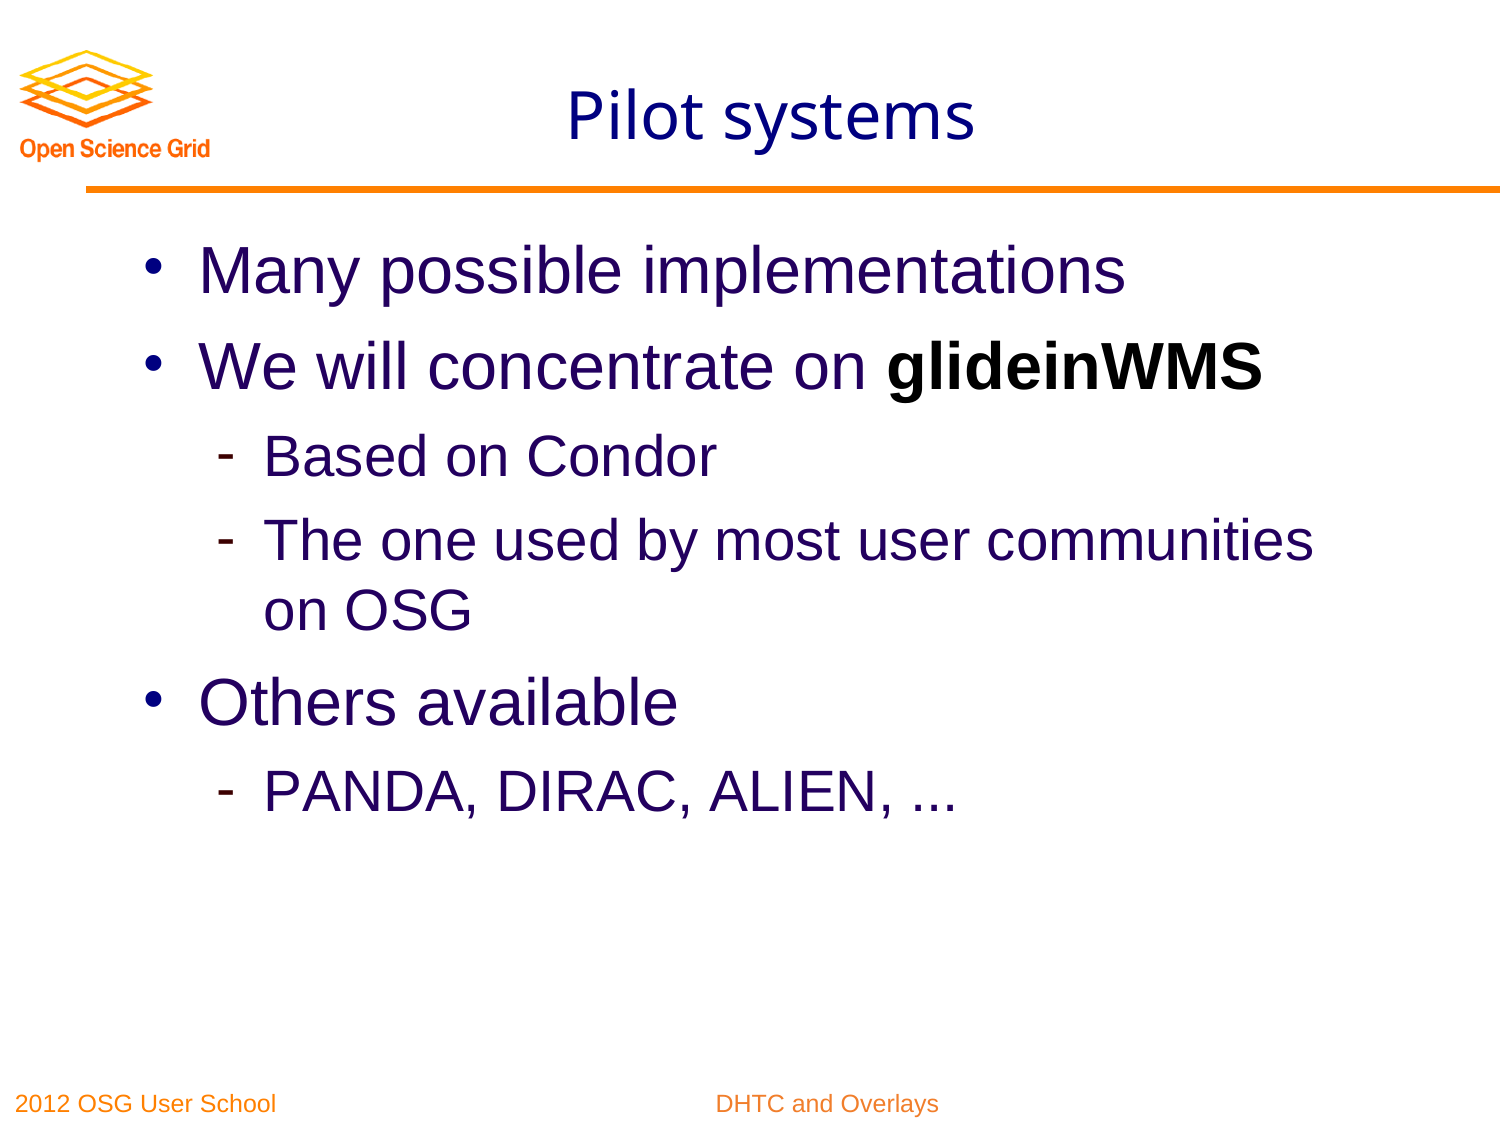

# Pilot systems
Many possible implementations
We will concentrate on glideinWMS
Based on Condor
The one used by most user communities on OSG
Others available
PANDA, DIRAC, ALIEN, ...